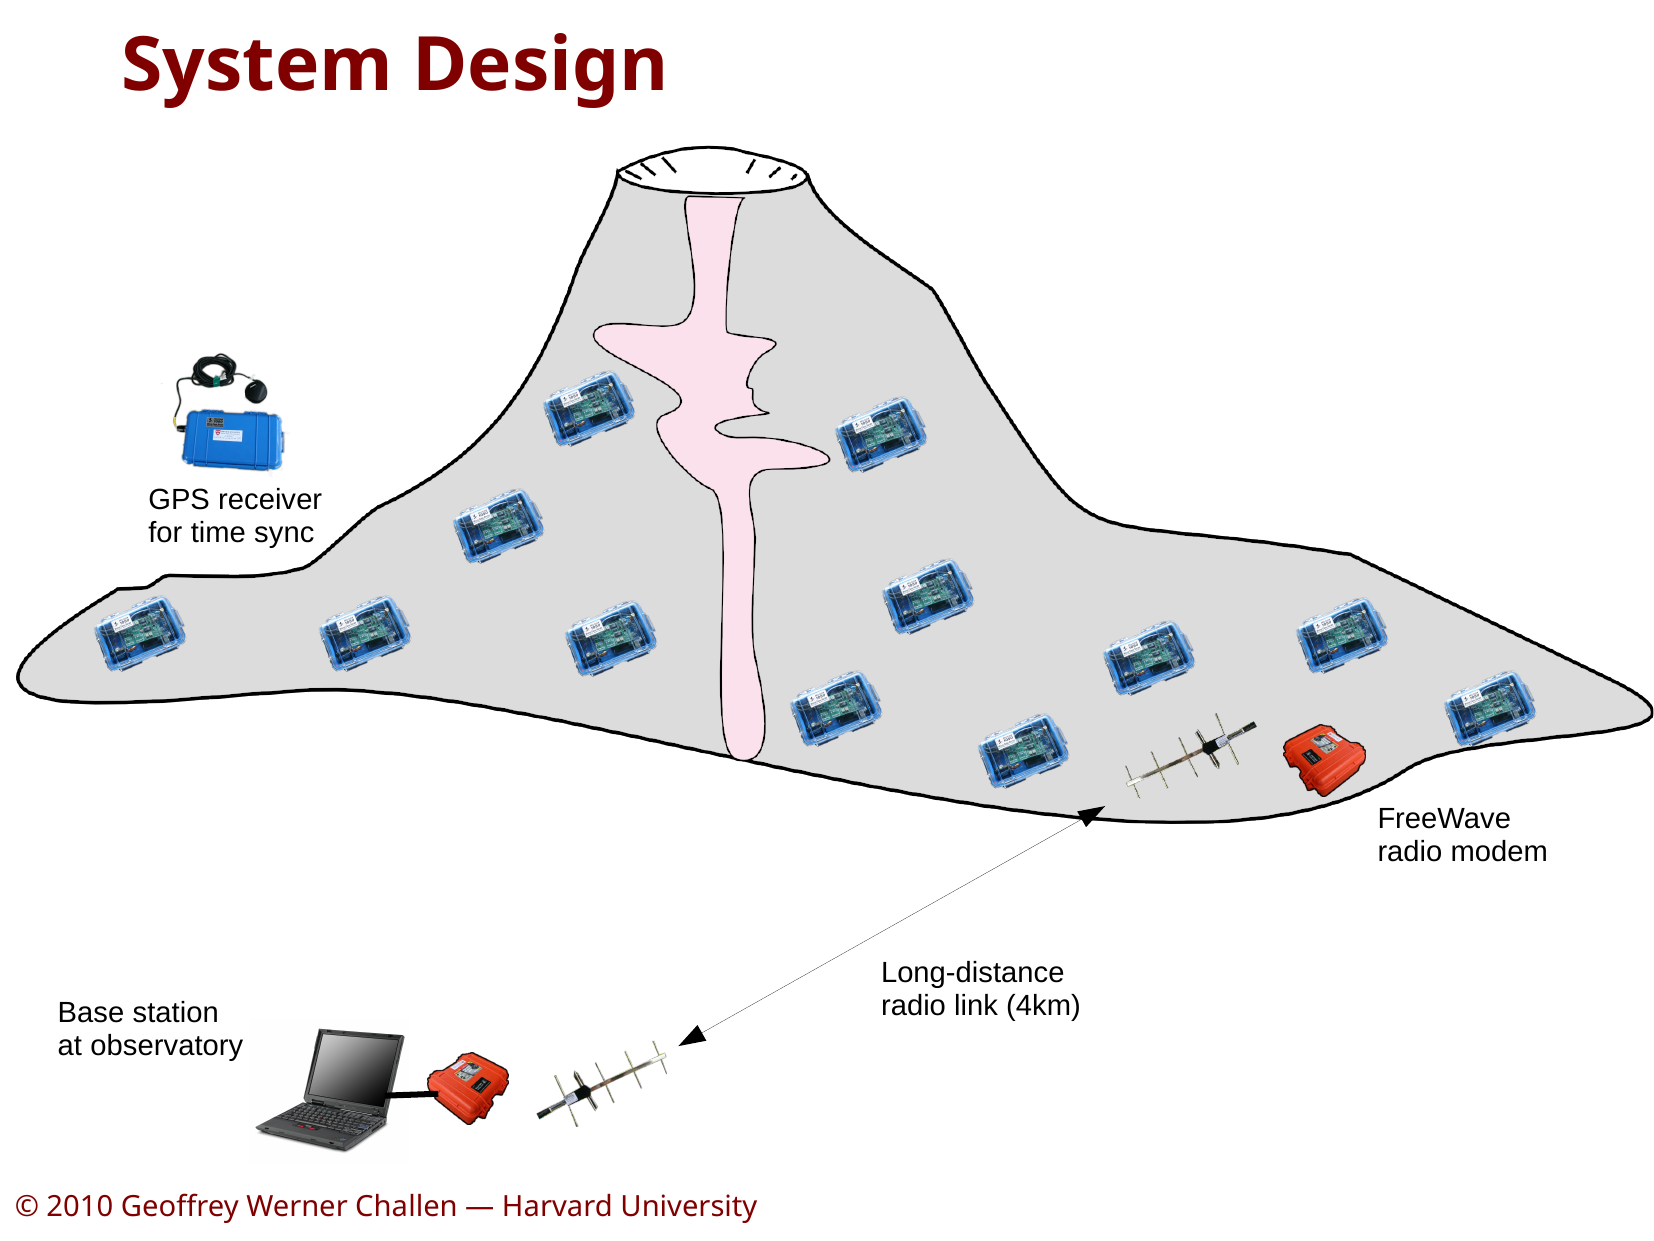

# System Design
GPS receiver
for time sync
FreeWave
radio modem
Long-distance
radio link (4km)
Base station
at observatory